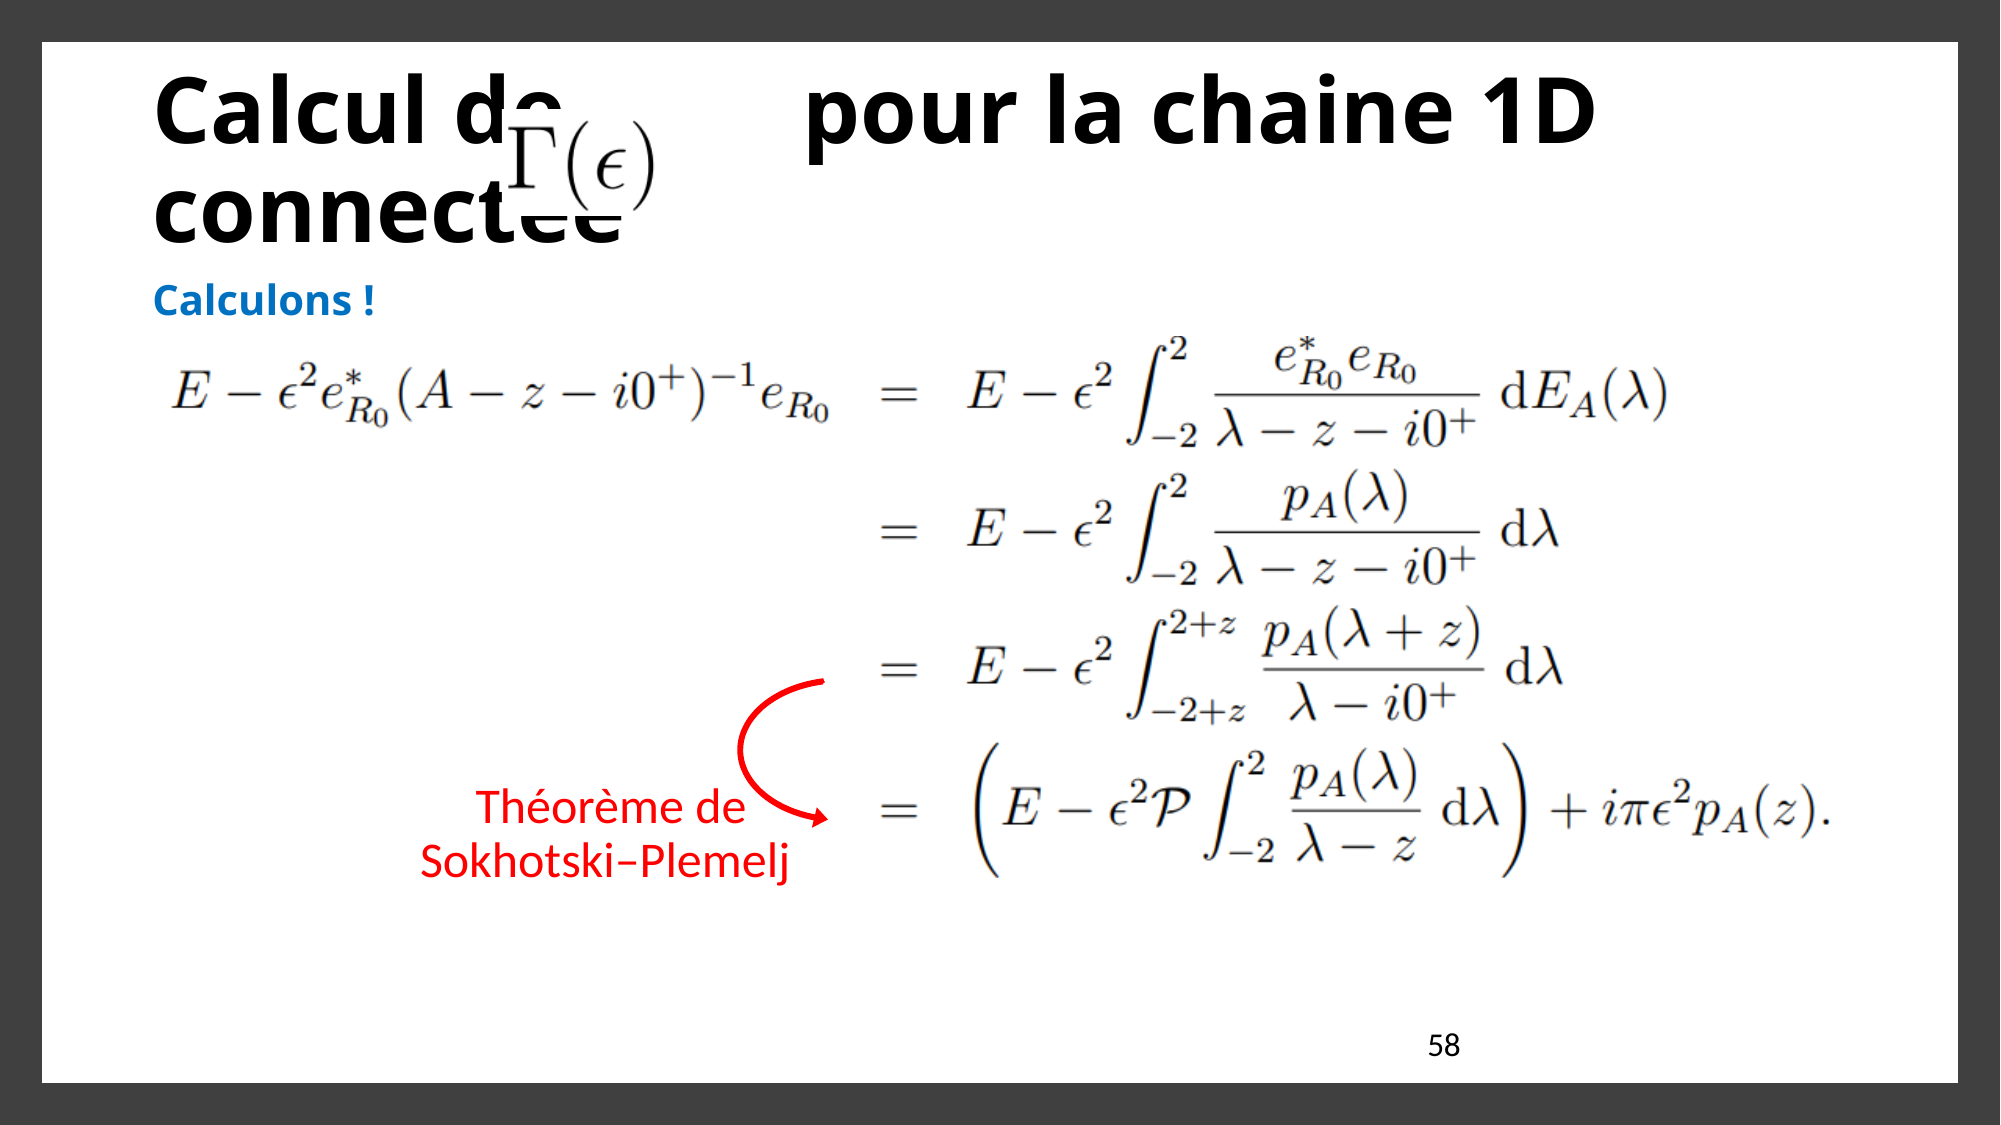

# Calcul de pour la chaine 1D connectée
Calculons !
Théorème de Sokhotski–Plemelj